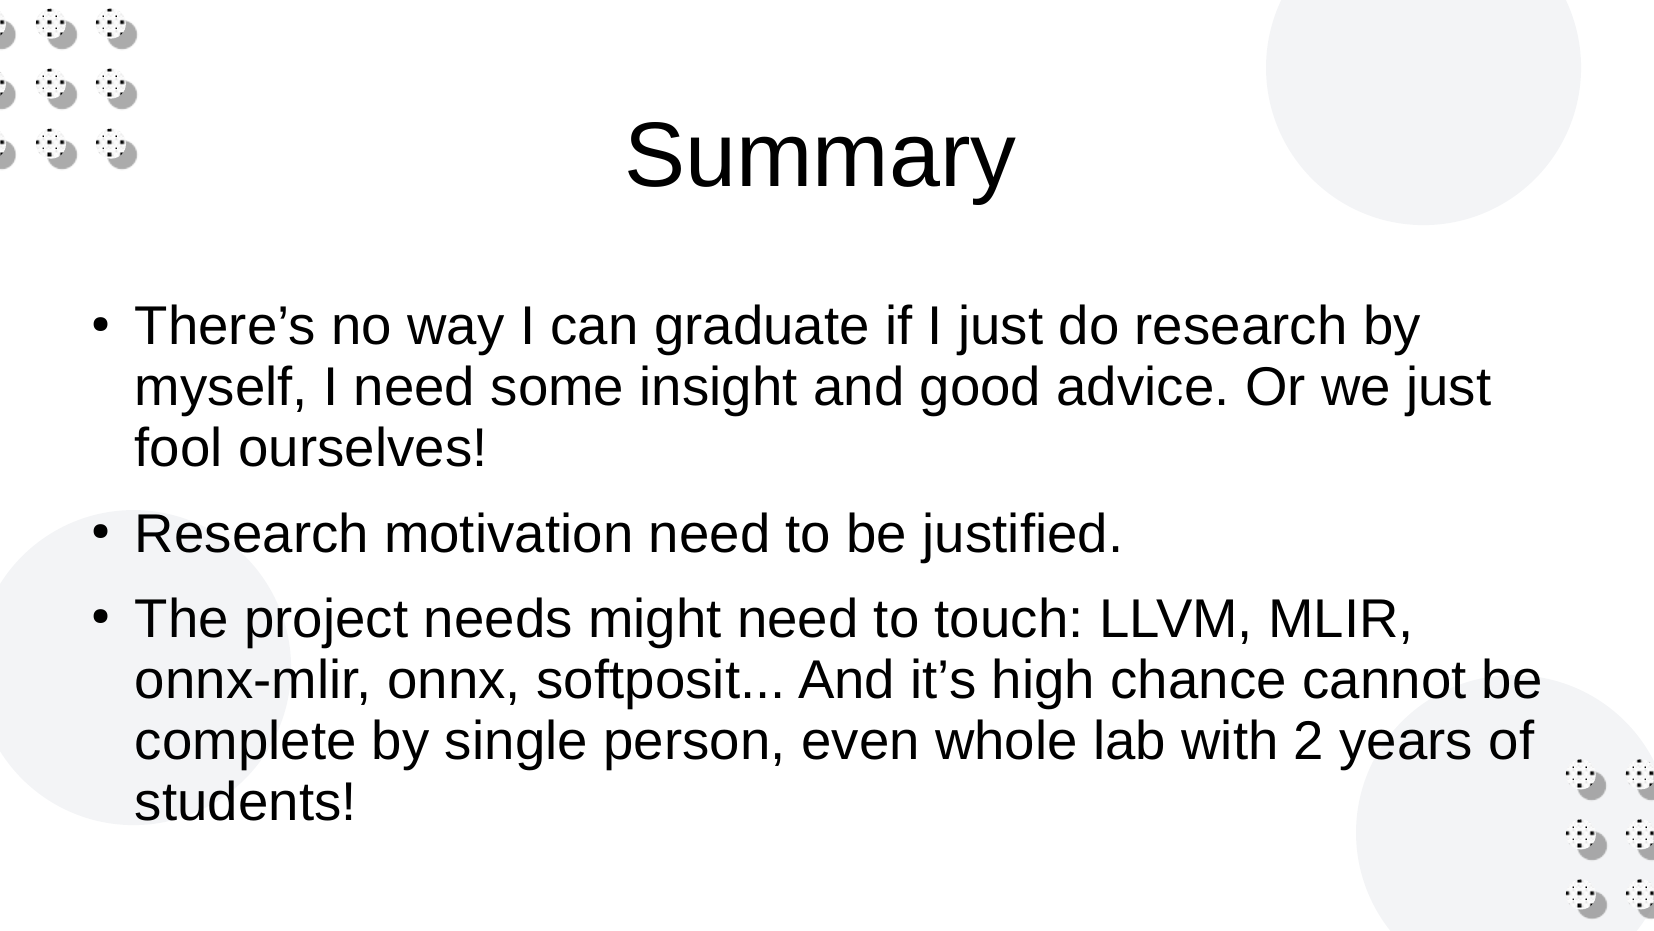

# Summary
There’s no way I can graduate if I just do research by myself, I need some insight and good advice. Or we just fool ourselves!
Research motivation need to be justified.
The project needs might need to touch: LLVM, MLIR, onnx-mlir, onnx, softposit... And it’s high chance cannot be complete by single person, even whole lab with 2 years of students!